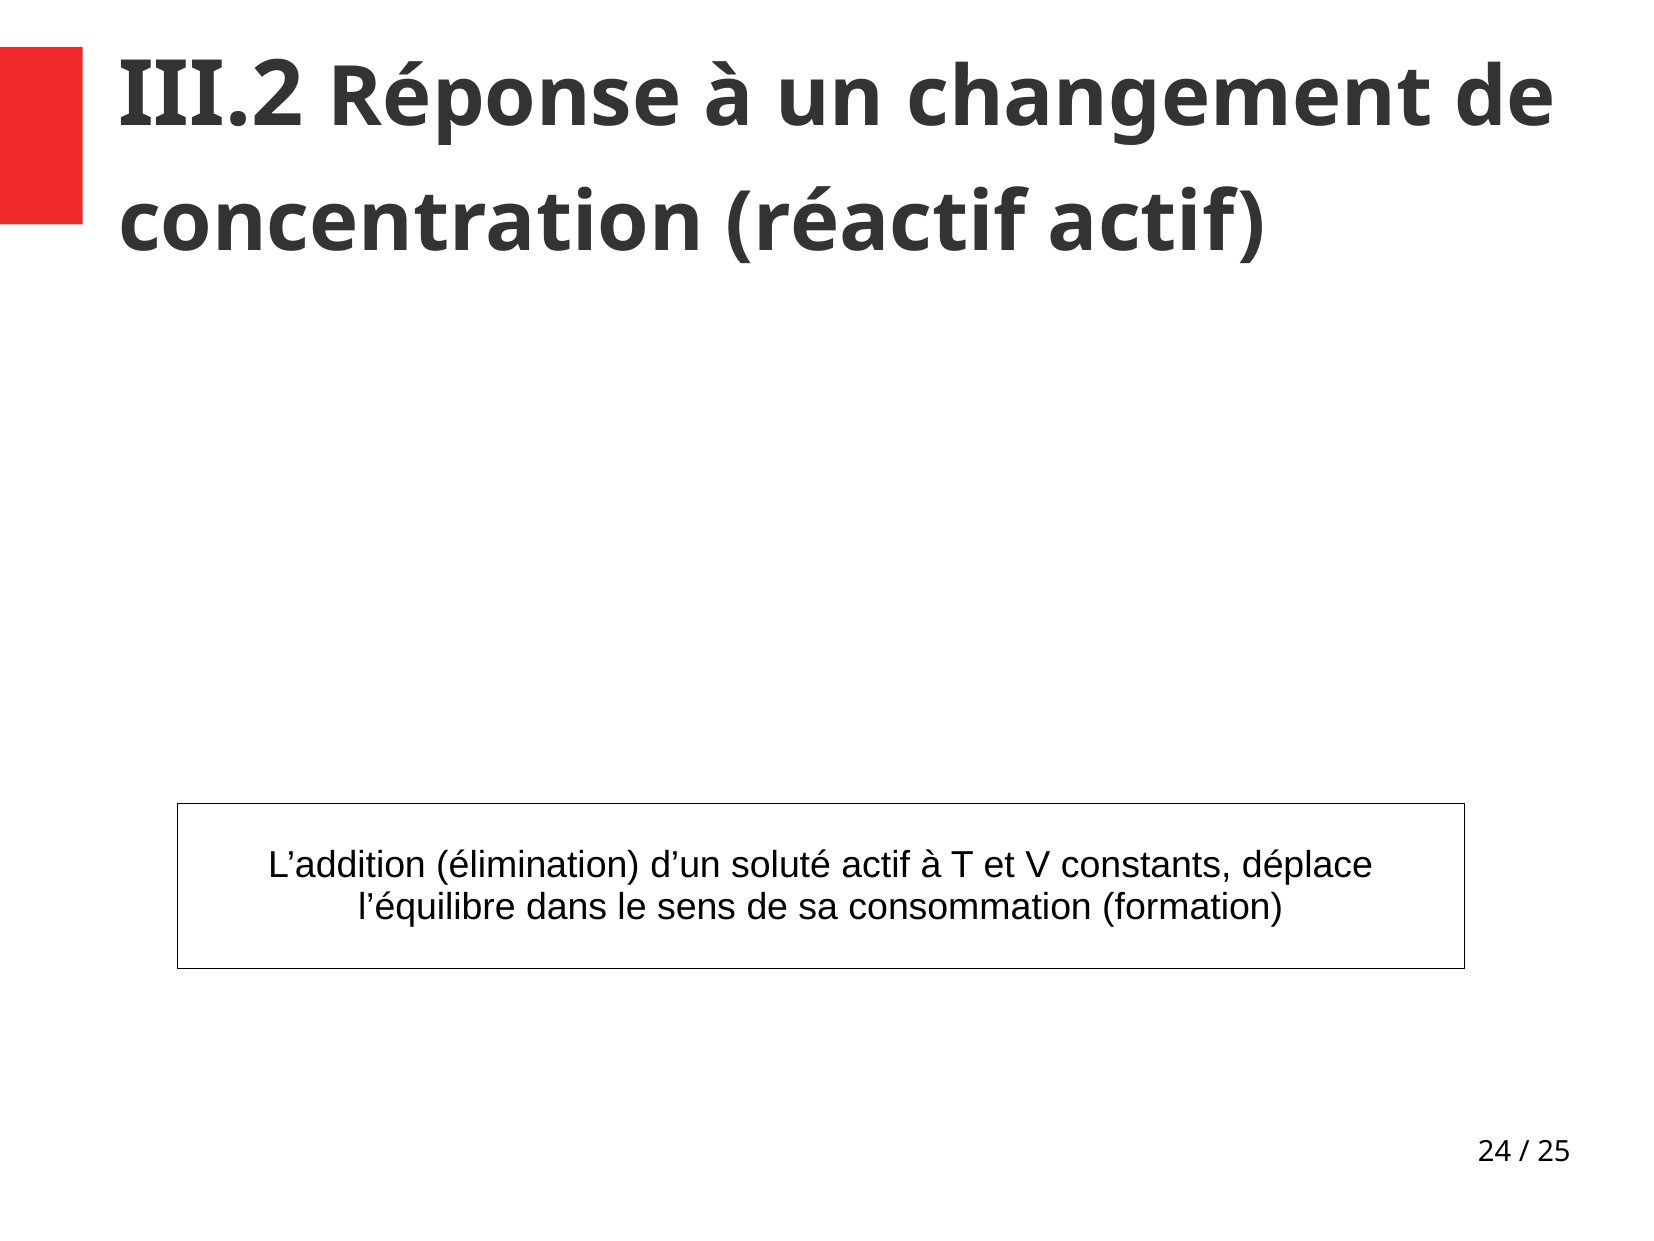

# III.2 Réponse à un changement de concentration (réactif actif)
L’addition (élimination) d’un soluté actif à T et V constants, déplace l’équilibre dans le sens de sa consommation (formation)
24